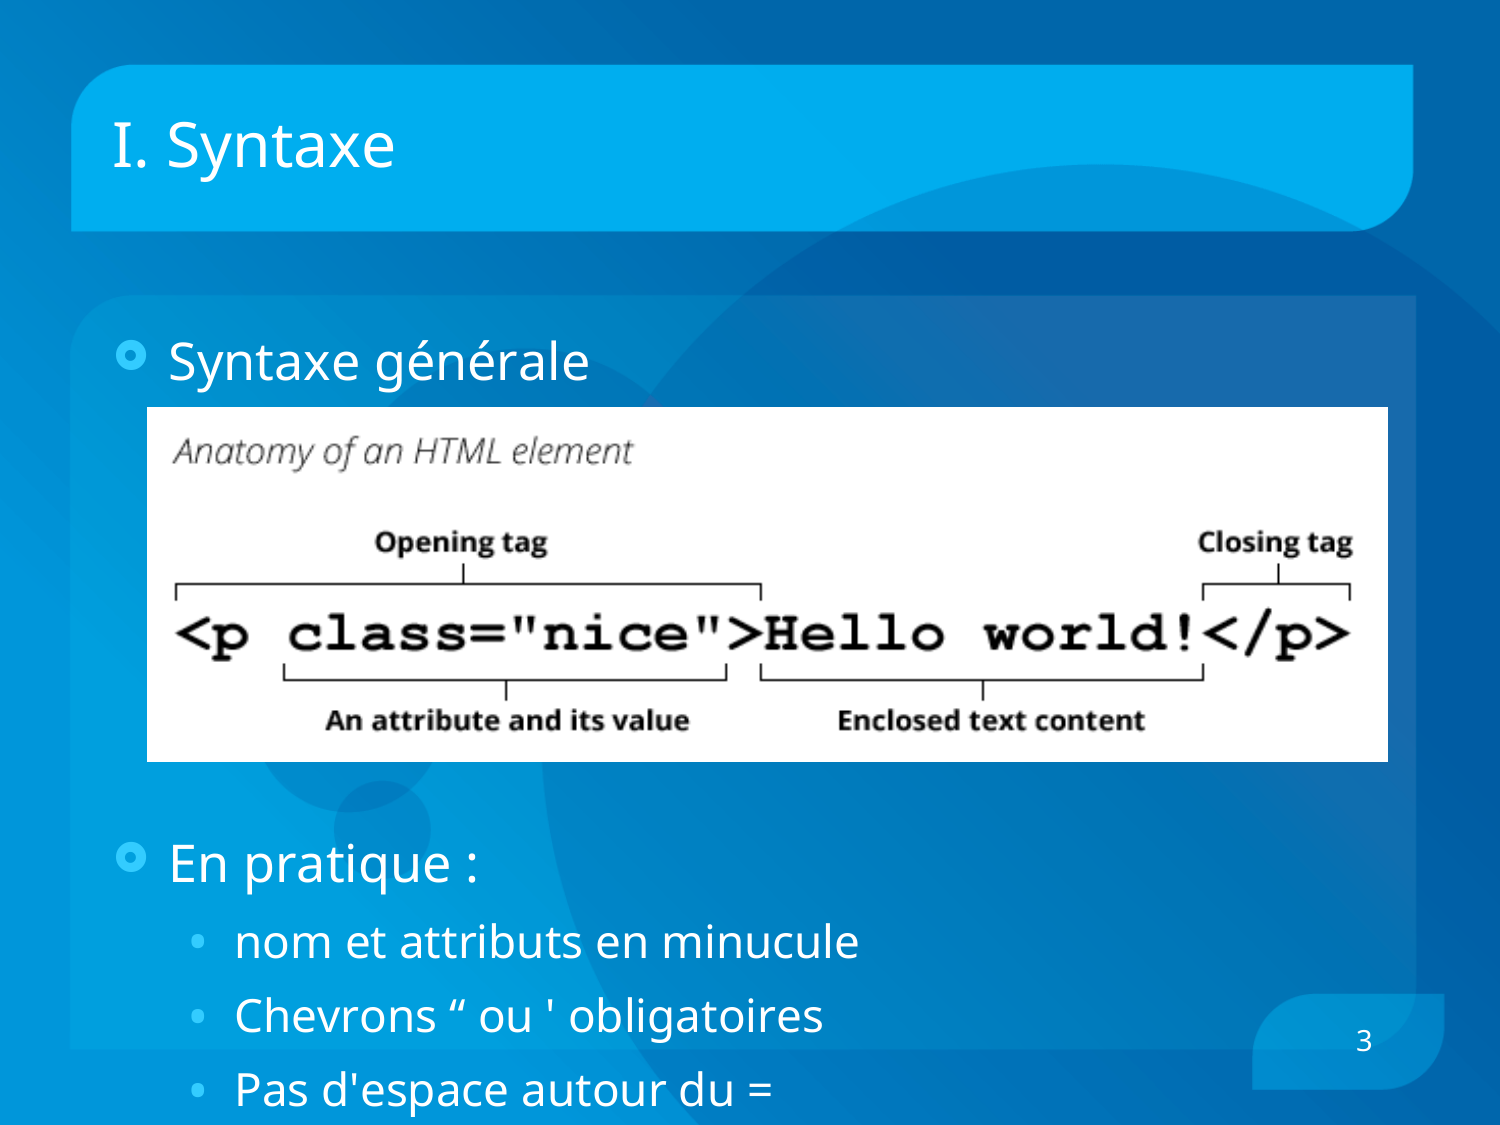

# I. Syntaxe
Syntaxe générale
En pratique :
nom et attributs en minucule
Chevrons “ ou ' obligatoires
Pas d'espace autour du =
3